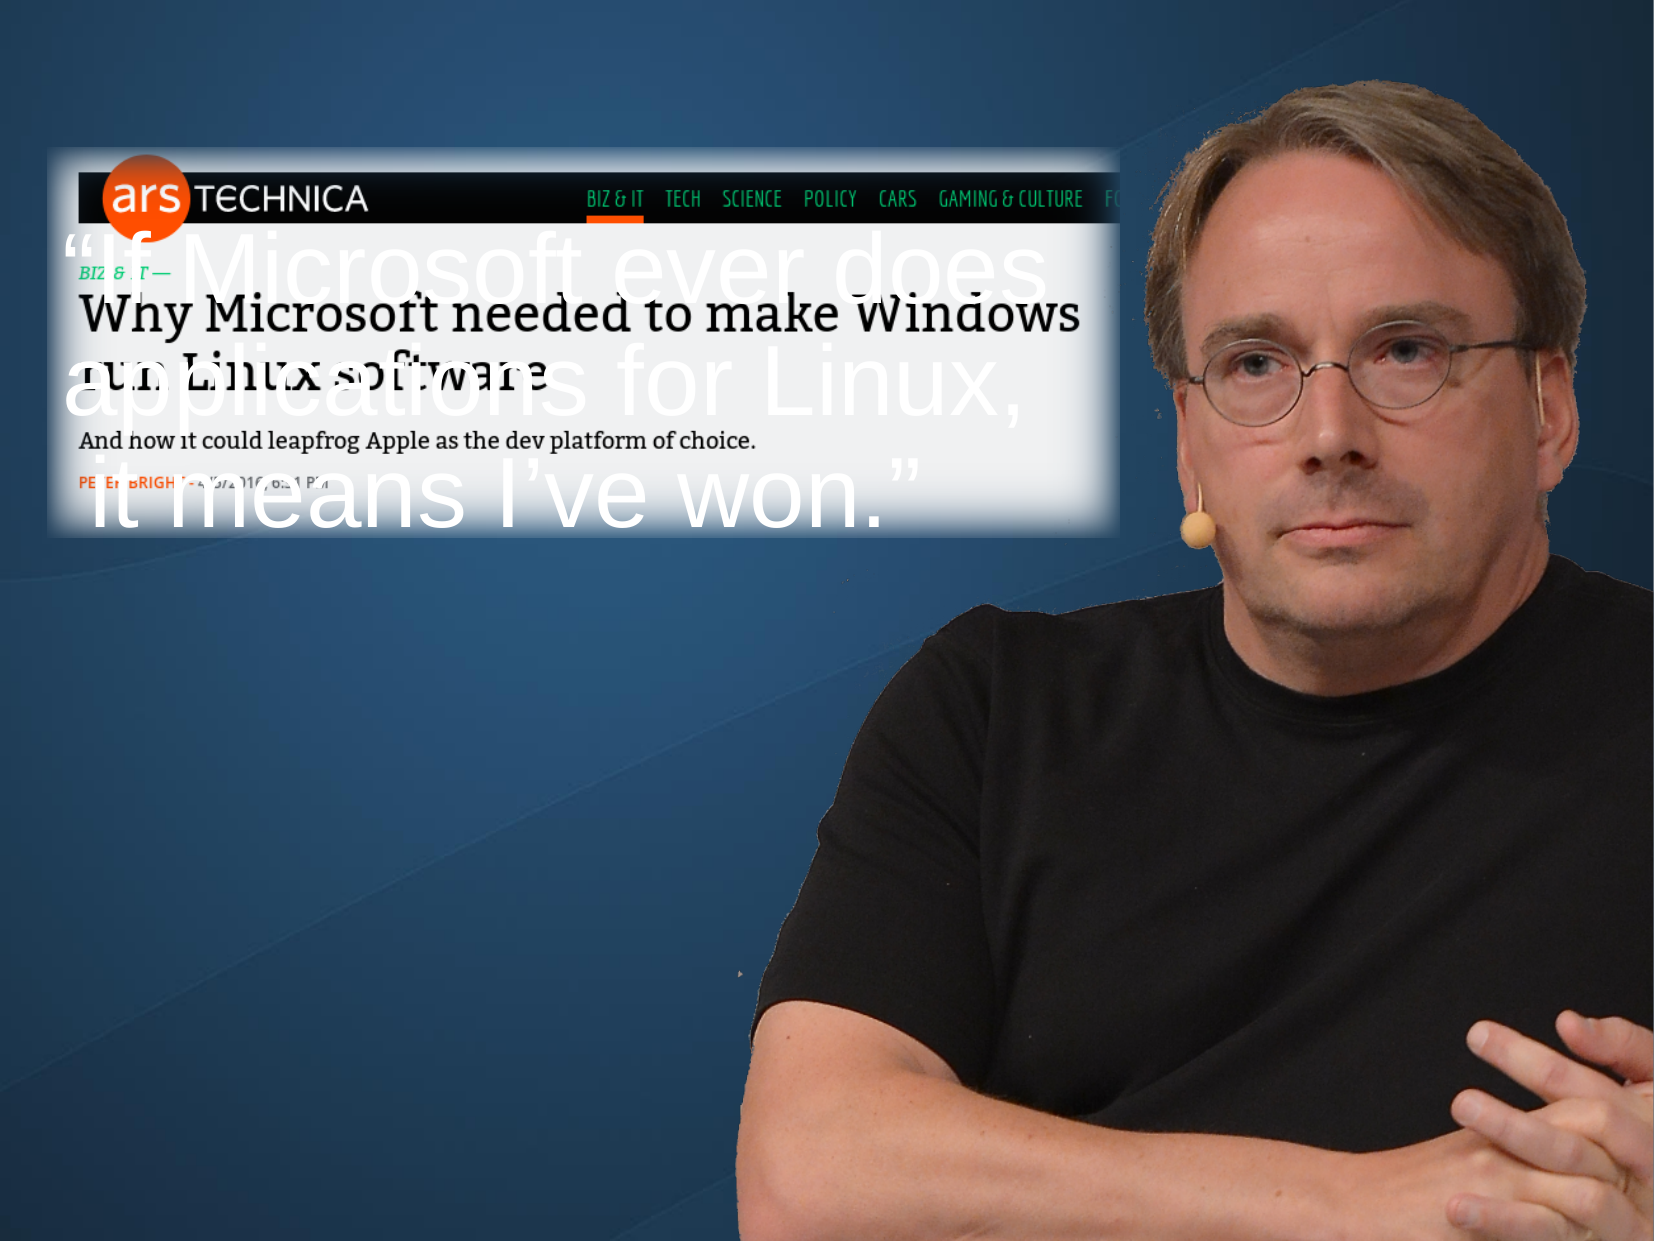

“If Microsoft ever does
applications for Linux,
 it means I’ve won.”